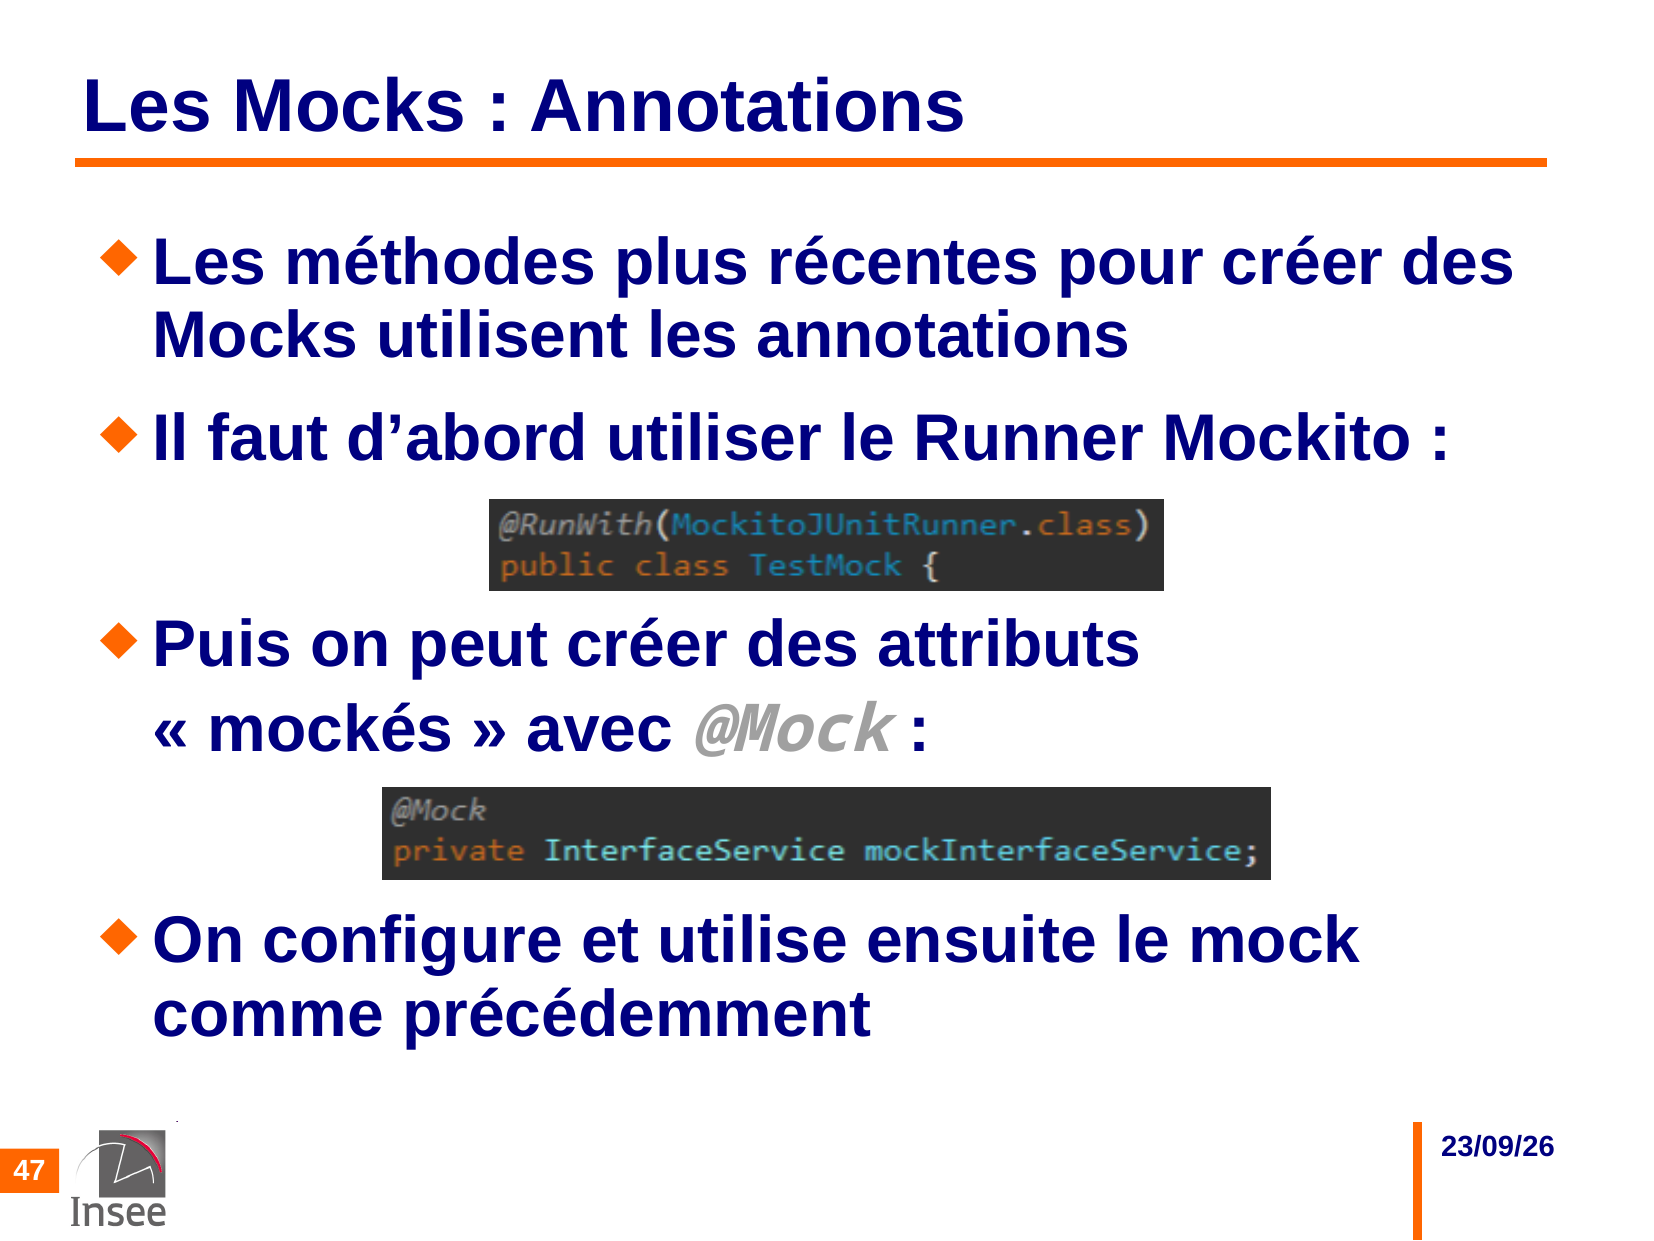

# Les Mocks : Annotations
Les méthodes plus récentes pour créer des Mocks utilisent les annotations
Il faut d’abord utiliser le Runner Mockito :
Puis on peut créer des attributs « mockés » avec @Mock :
On configure et utilise ensuite le mock comme précédemment
47